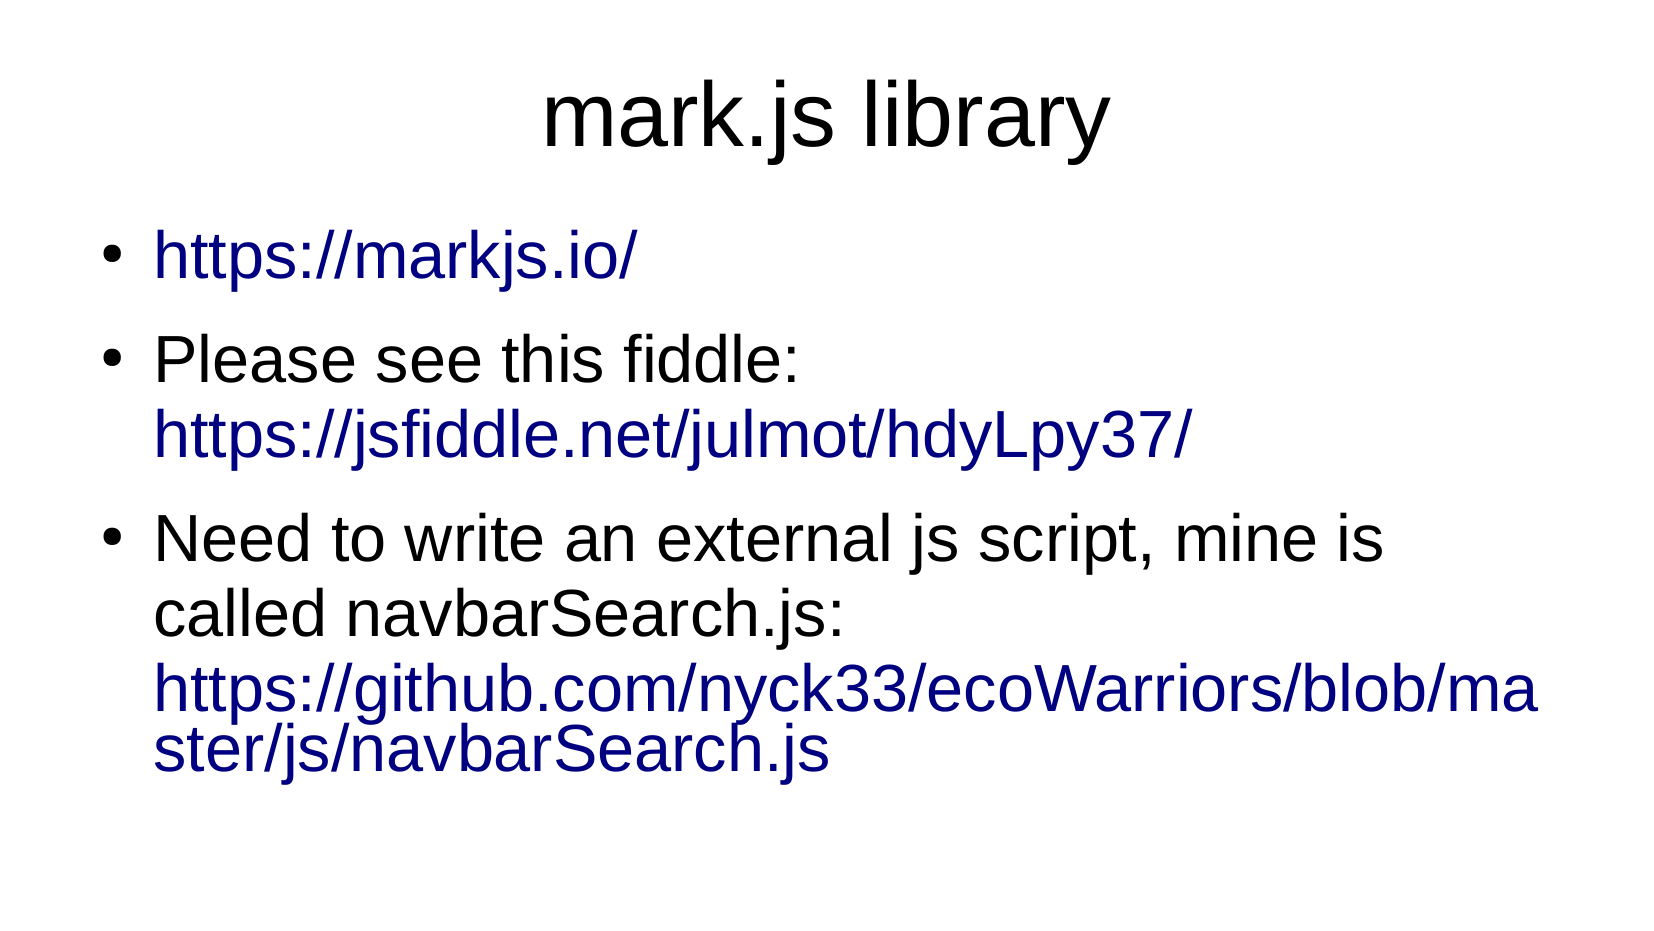

# mark.js library
https://markjs.io/
Please see this fiddle: https://jsfiddle.net/julmot/hdyLpy37/
Need to write an external js script, mine is called navbarSearch.js: https://github.com/nyck33/ecoWarriors/blob/master/js/navbarSearch.js